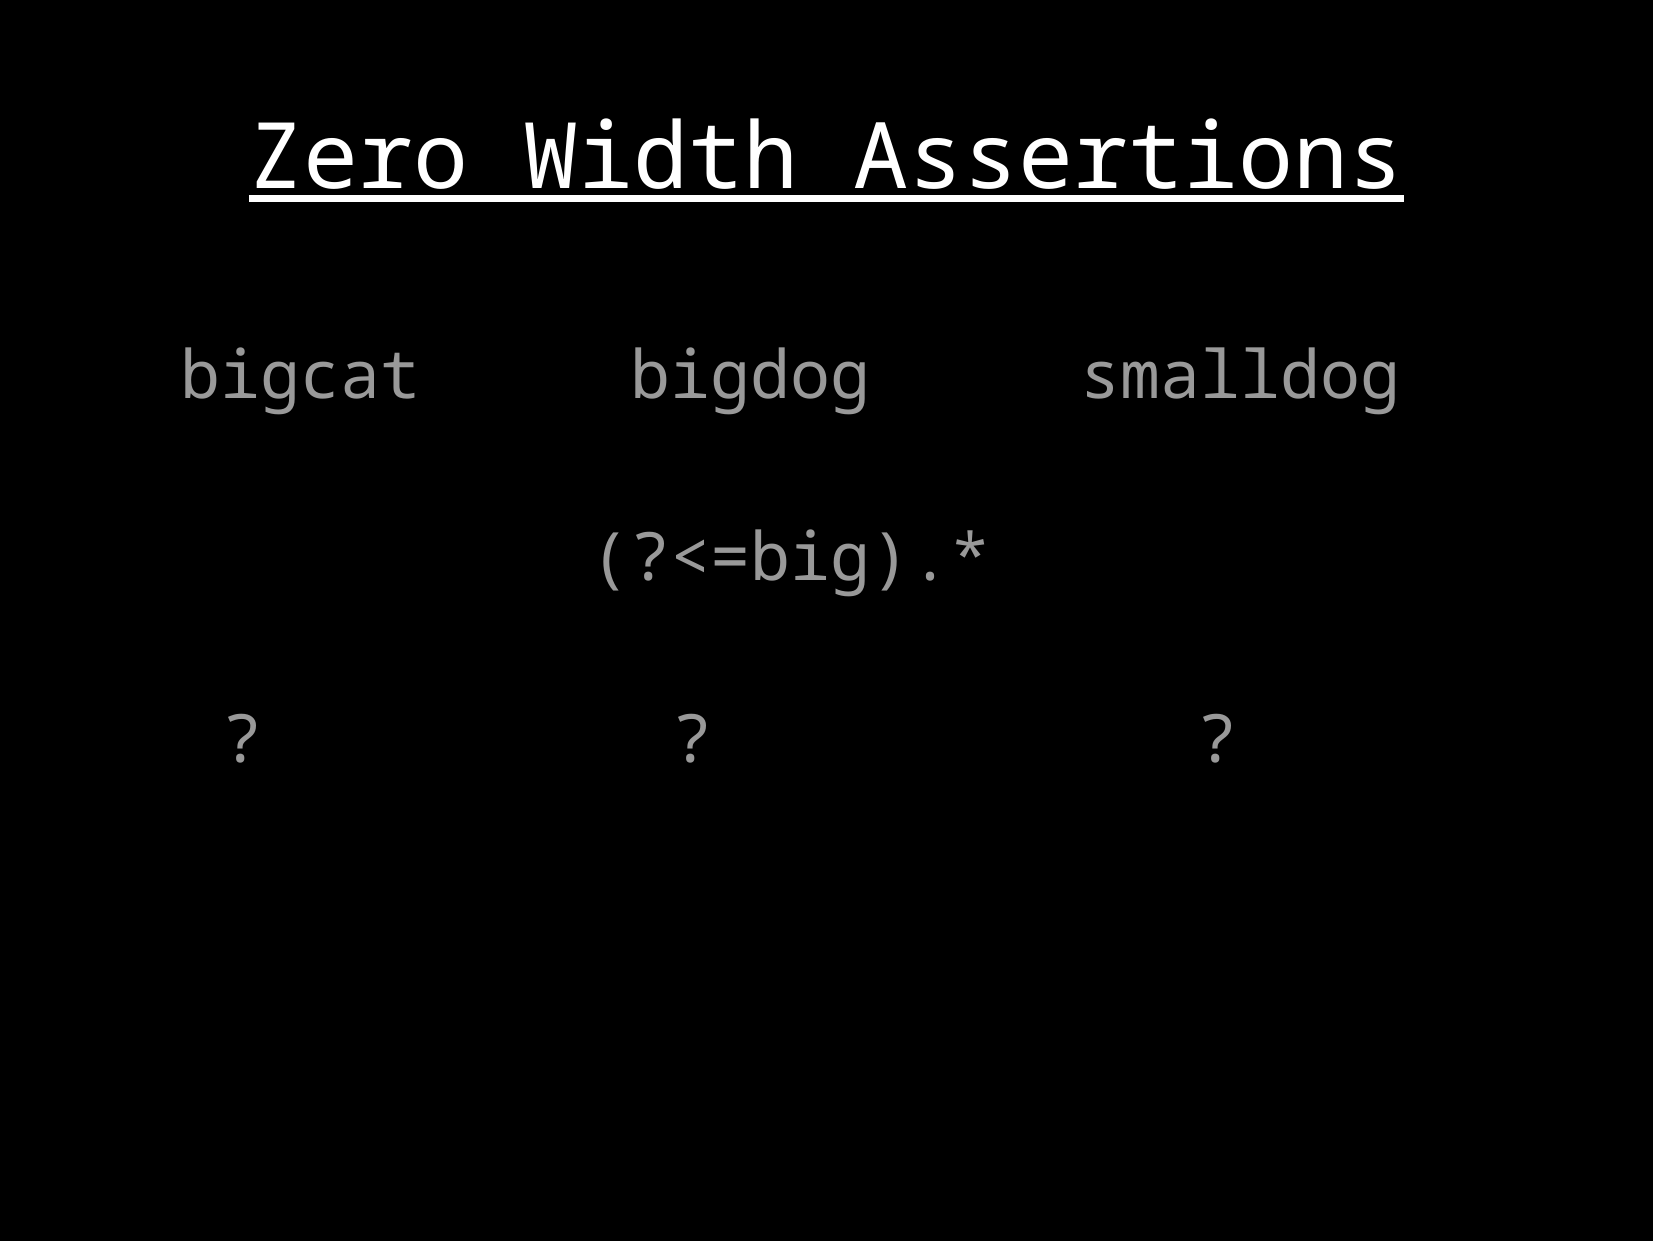

# Zero Width Assertions
bigcat			bigdog			smalldog
(?<=big).*
?						?		 				?